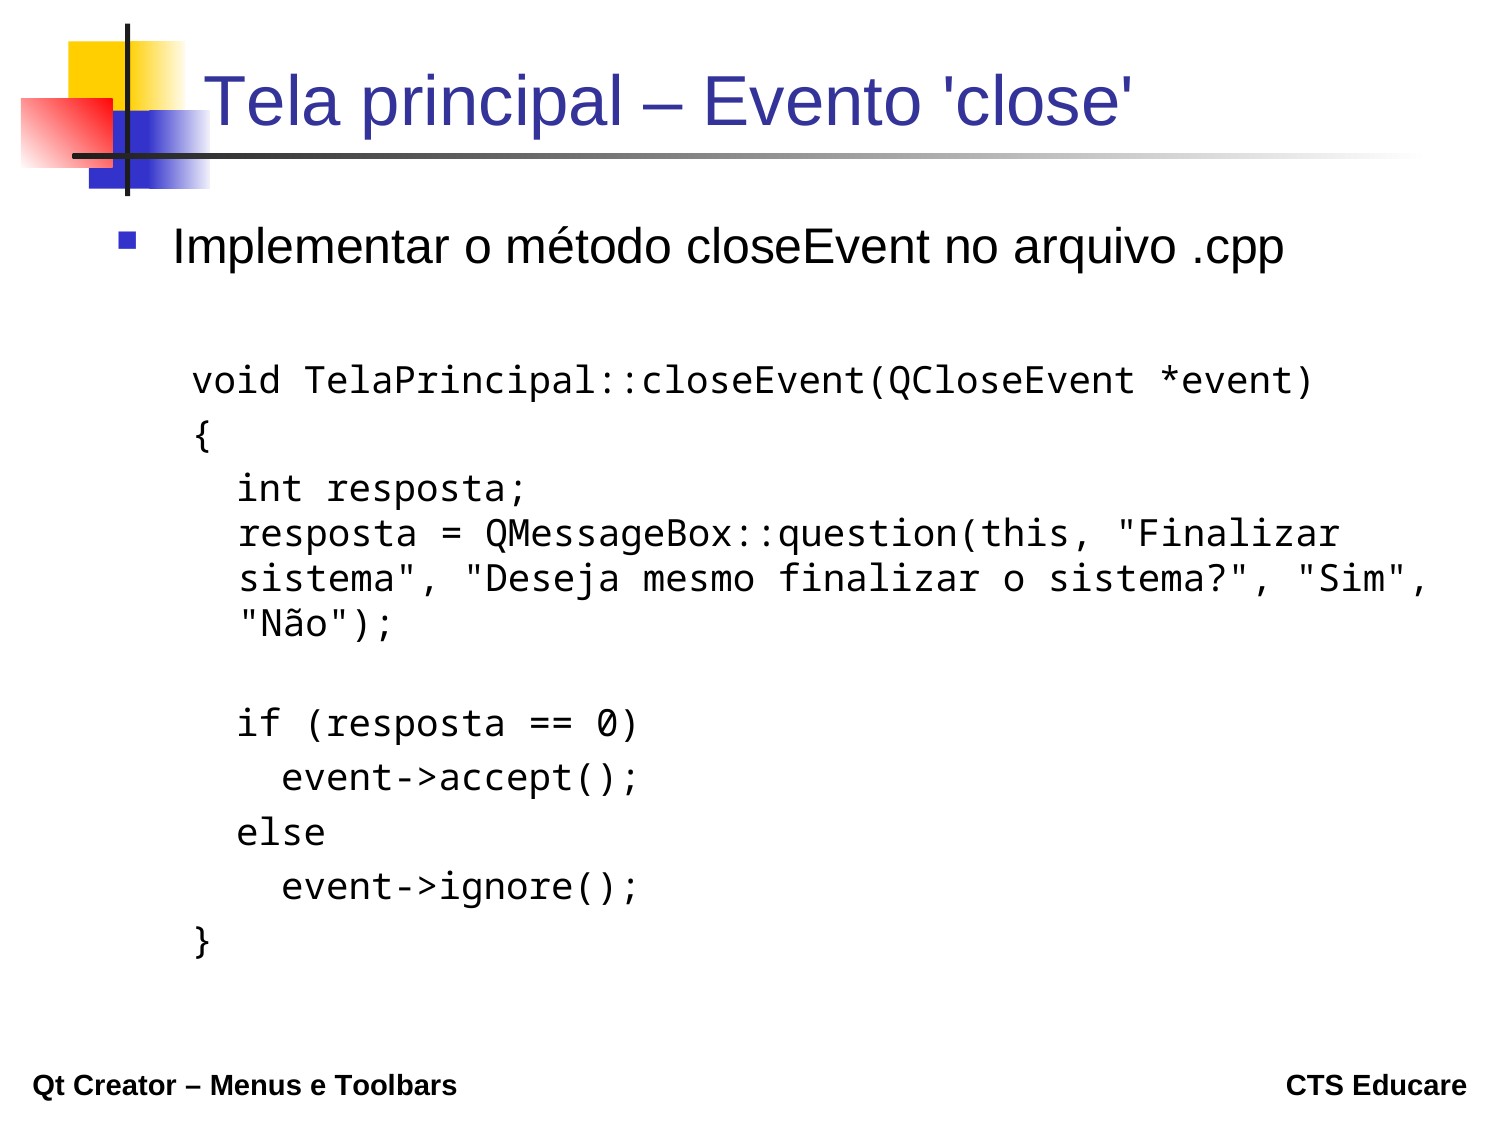

# Tela principal – Evento 'close'
Implementar o método closeEvent no arquivo .cpp
void TelaPrincipal::closeEvent(QCloseEvent *event)
{
 int resposta;
resposta = QMessageBox::question(this, "Finalizar sistema", "Deseja mesmo finalizar o sistema?", "Sim", "Não");
 if (resposta == 0)
 event->accept();
 else
 event->ignore();
}